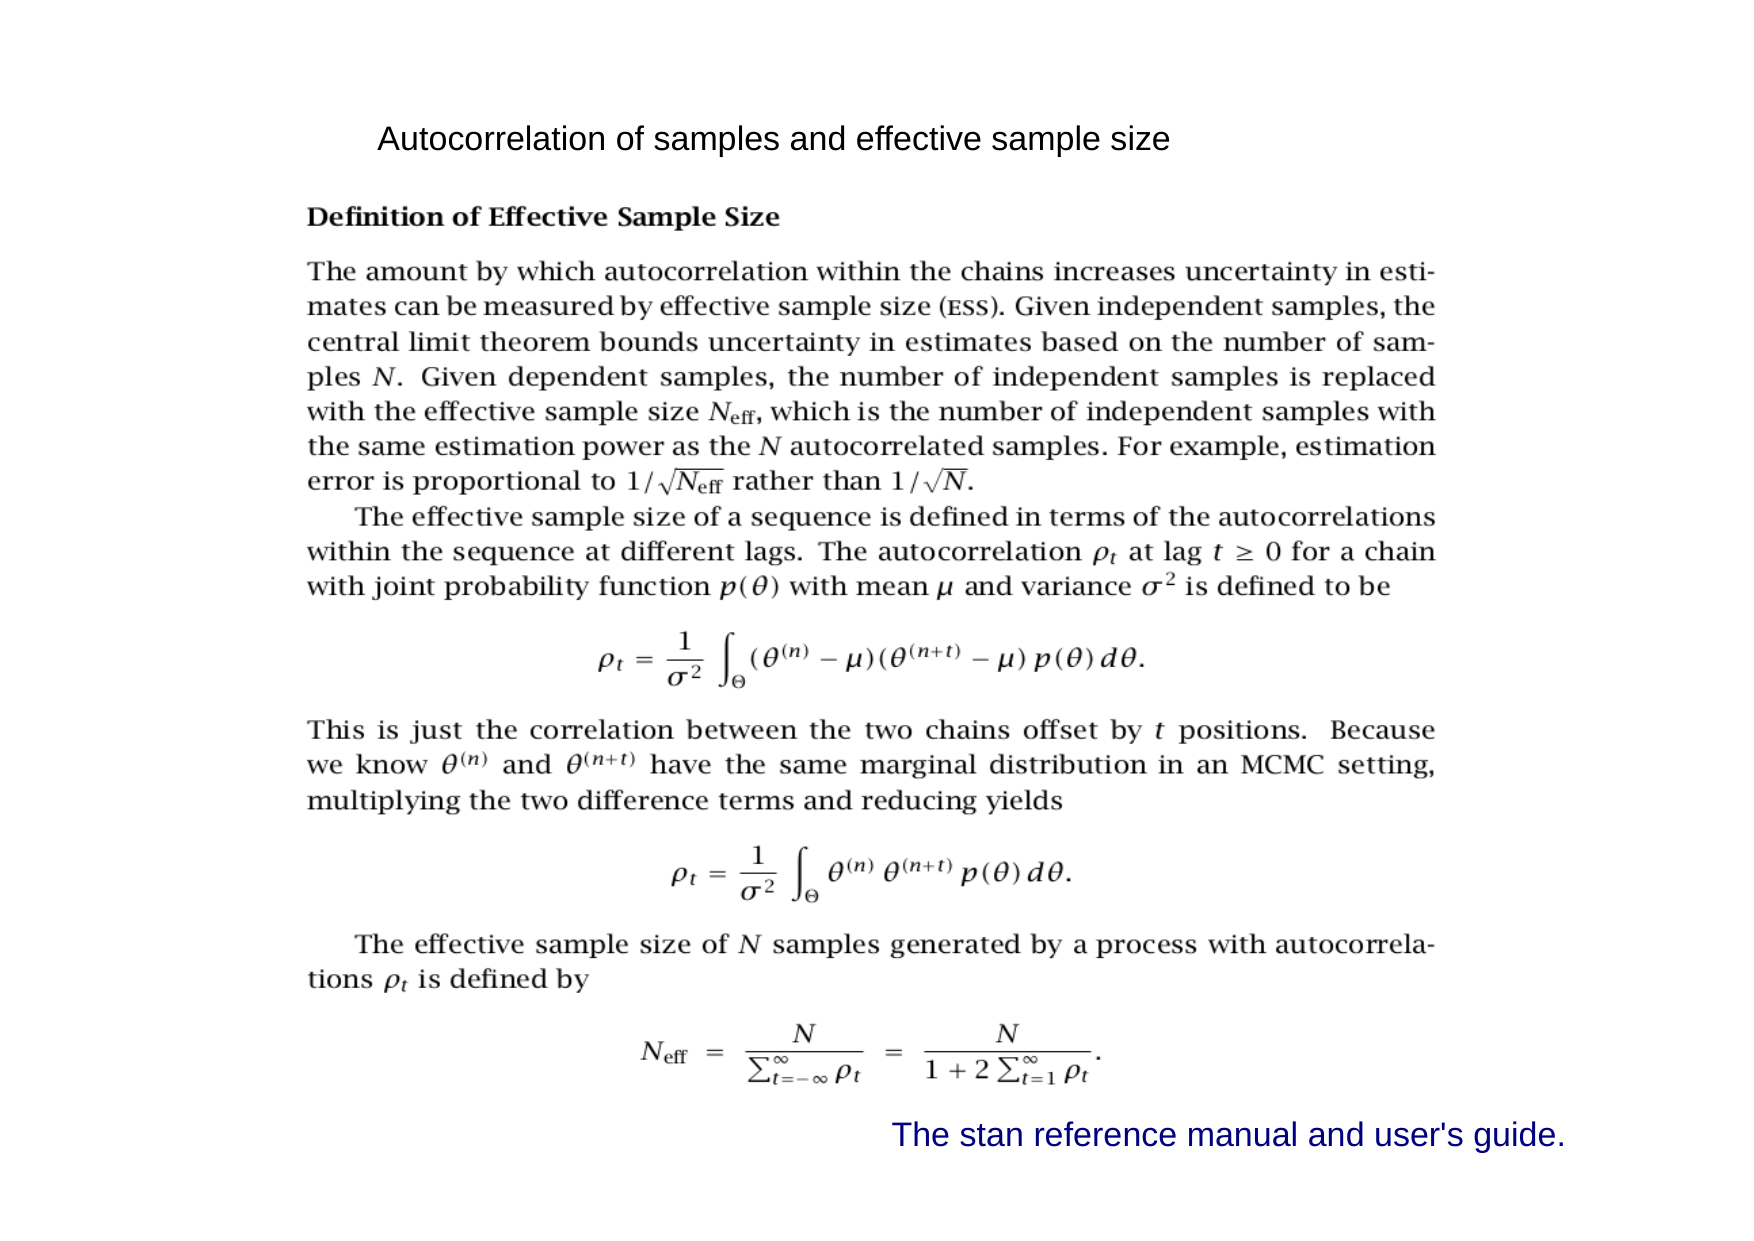

Autocorrelation of samples and effective sample size
The stan reference manual and user's guide.